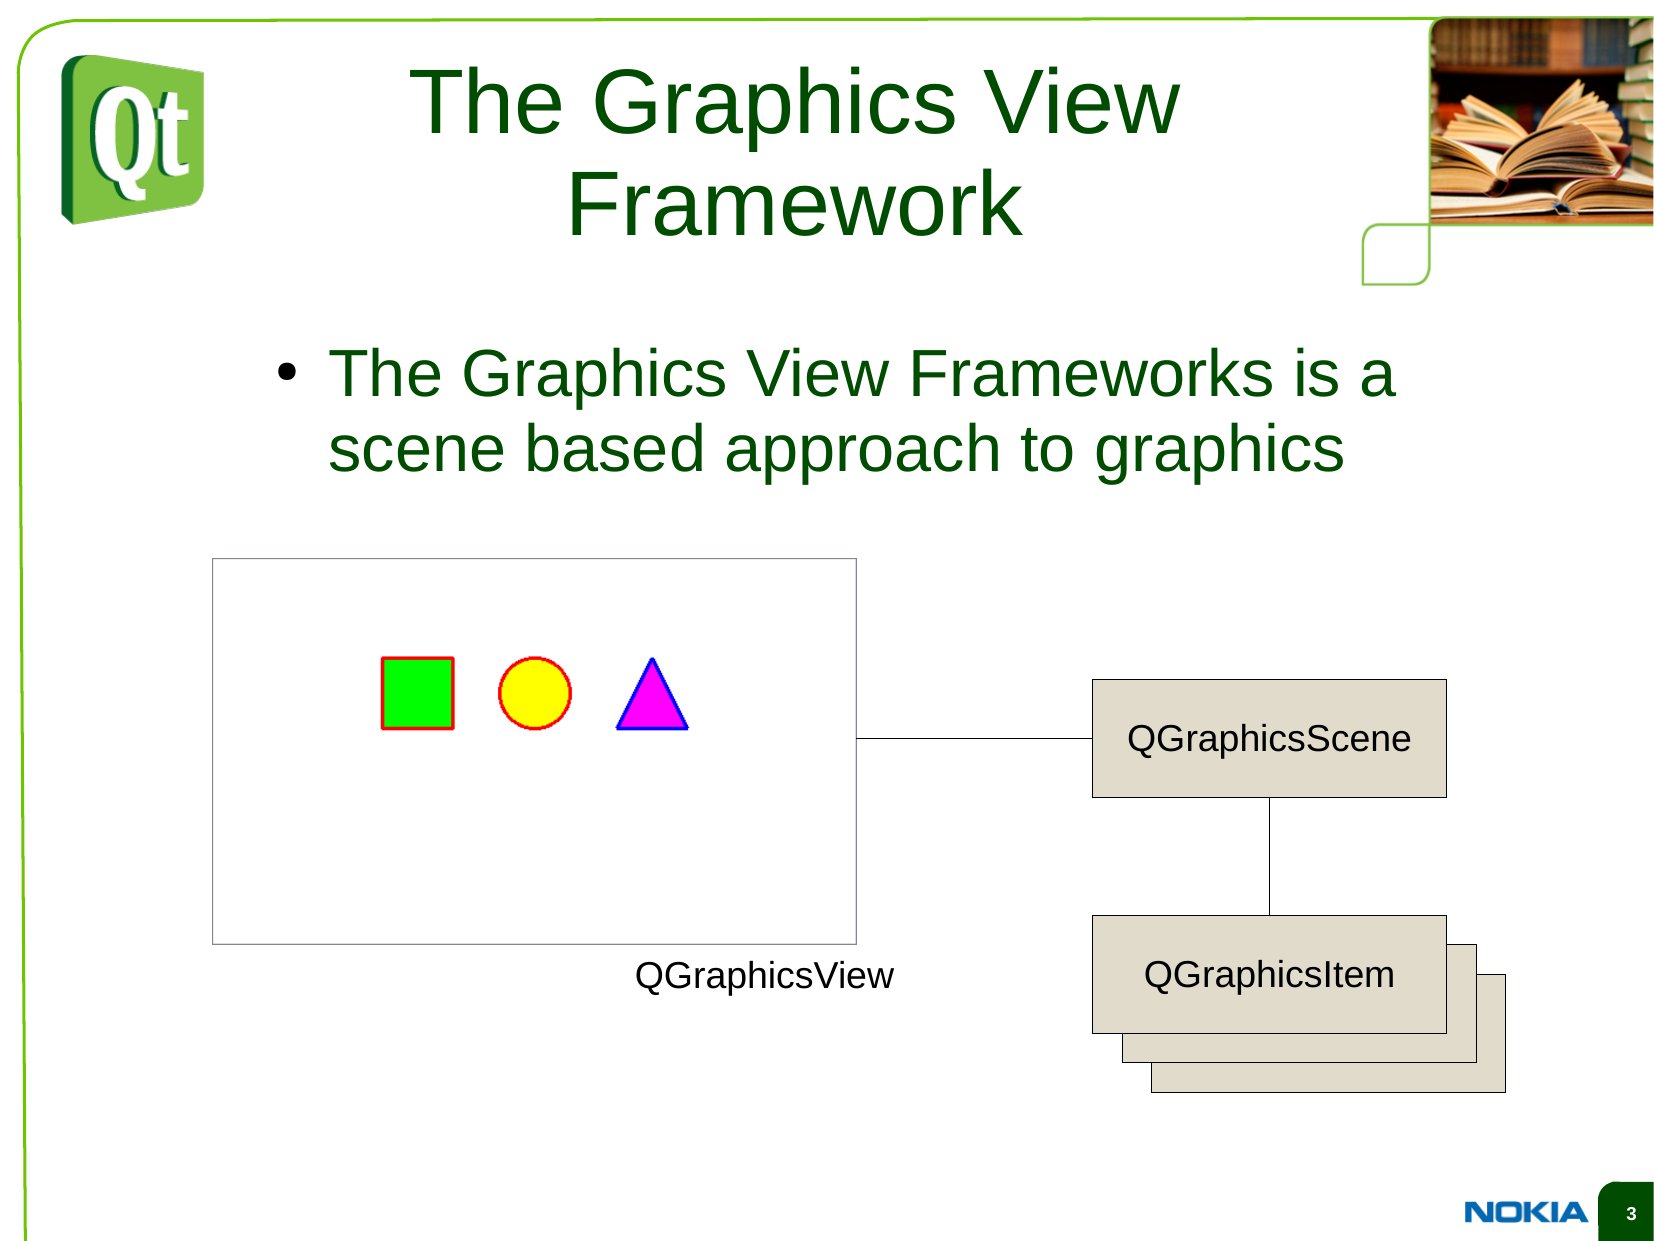

# The Graphics View Framework
The Graphics View Frameworks is a scene based approach to graphics
QGraphicsScene
QGraphicsItem
QGraphicsView